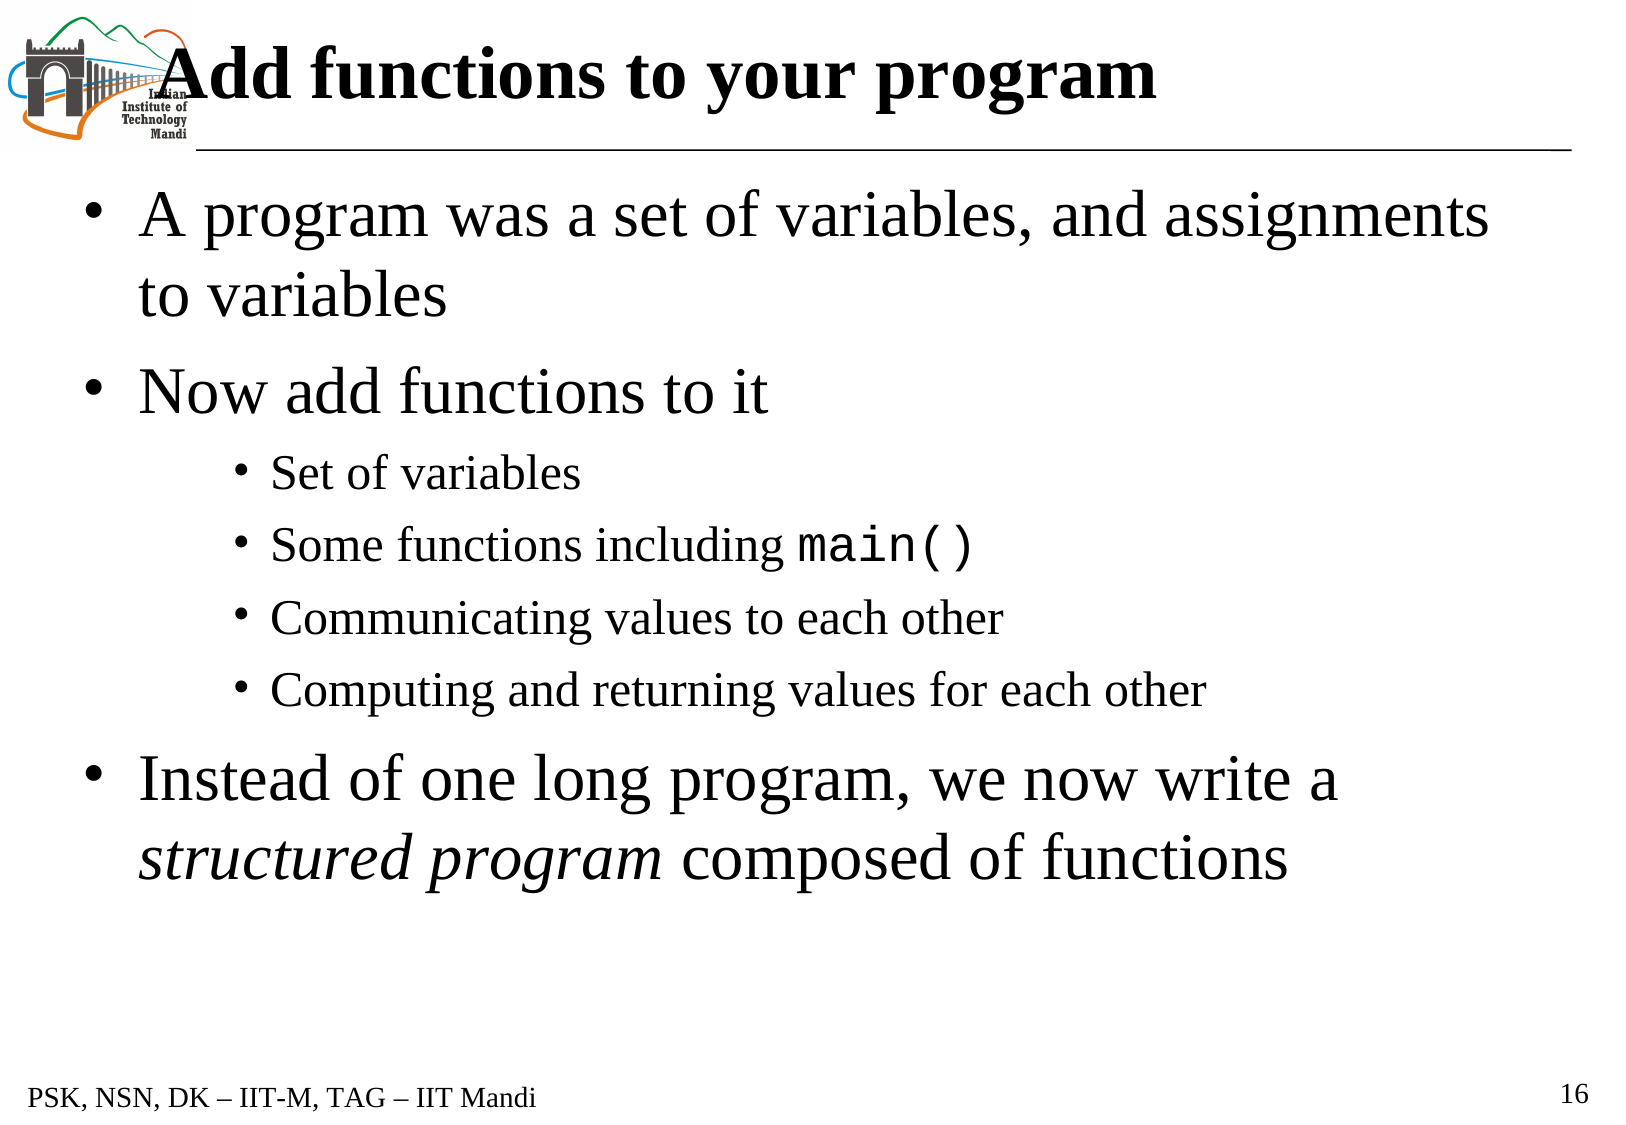

# Add functions to your program
A program was a set of variables, and assignments to variables
Now add functions to it
Set of variables
Some functions including main()
Communicating values to each other
Computing and returning values for each other
Instead of one long program, we now write a structured program composed of functions